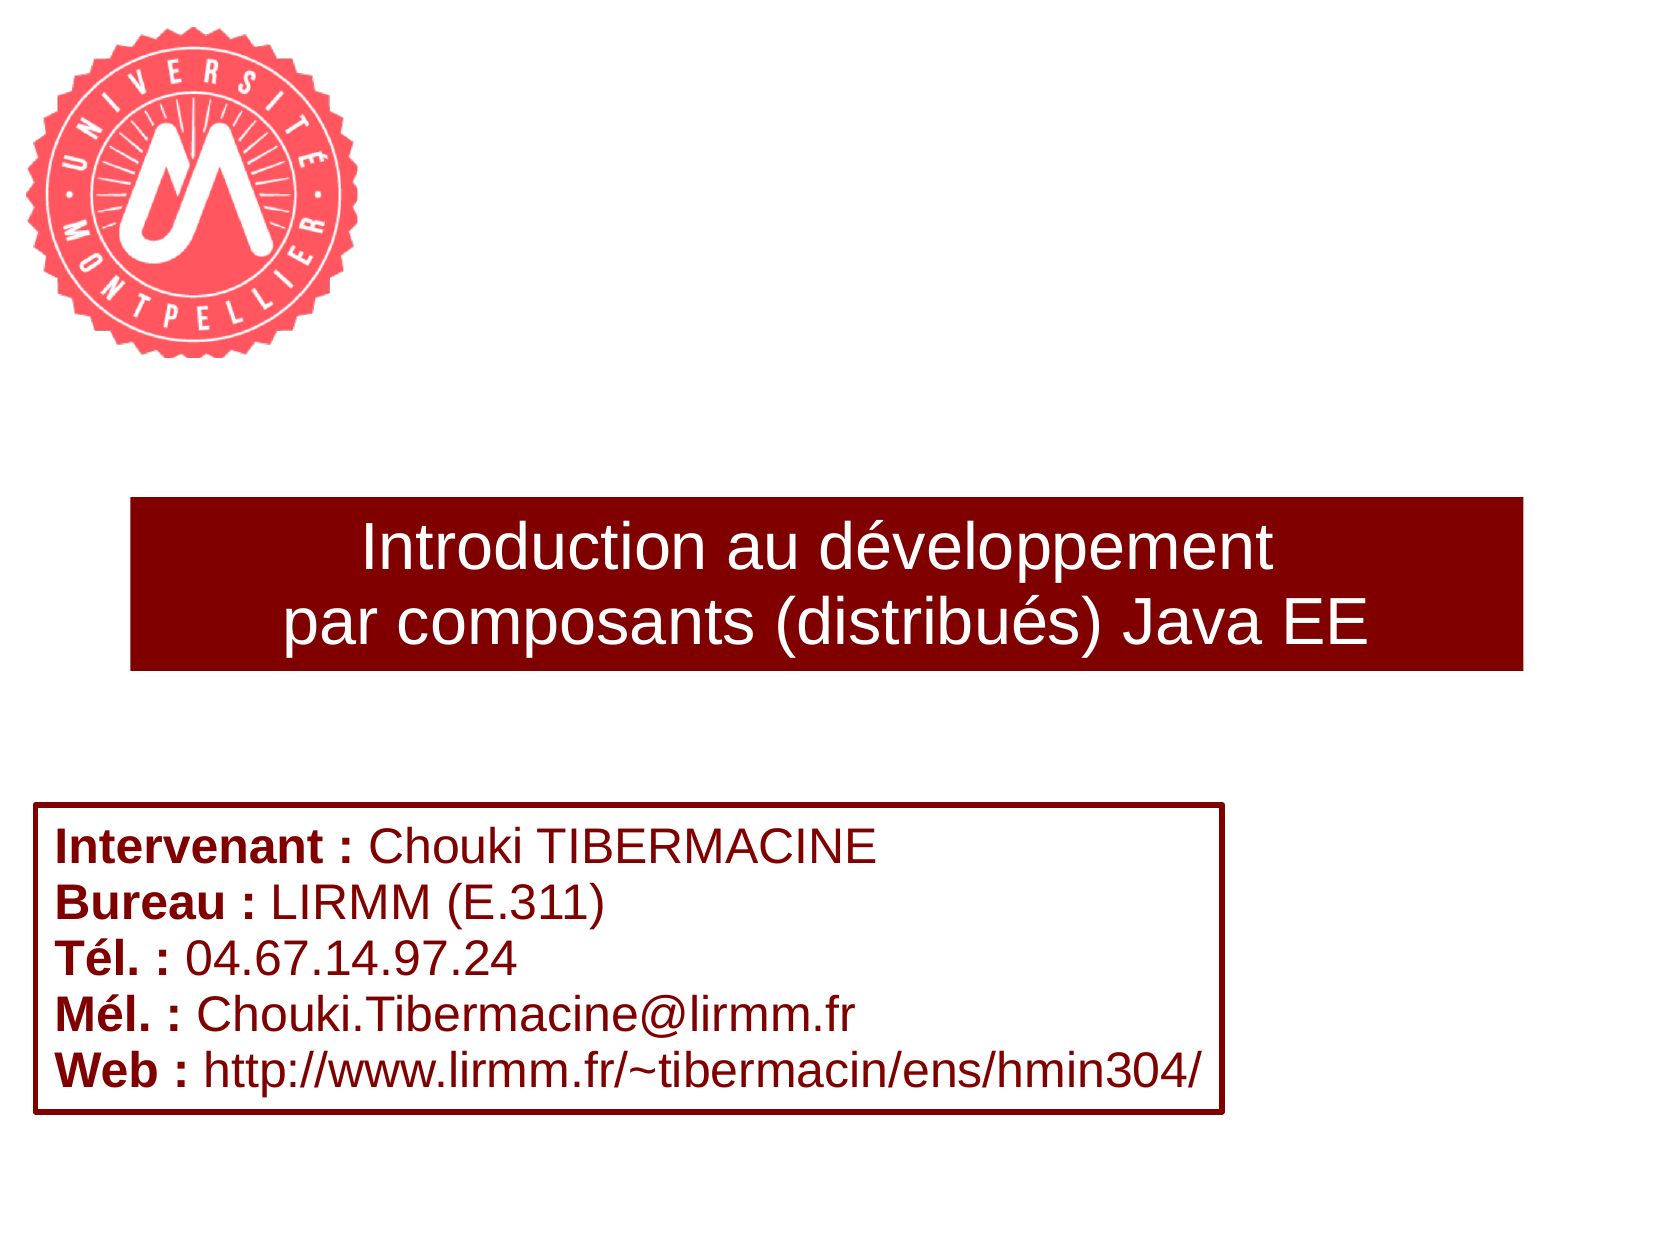

Introduction au développement
par composants (distribués) Java EE
Intervenant : Chouki TIBERMACINE
Bureau : LIRMM (E.311)
Tél. : 04.67.14.97.24
Mél. : Chouki.Tibermacine@lirmm.fr
Web : http://www.lirmm.fr/~tibermacin/ens/hmin304/